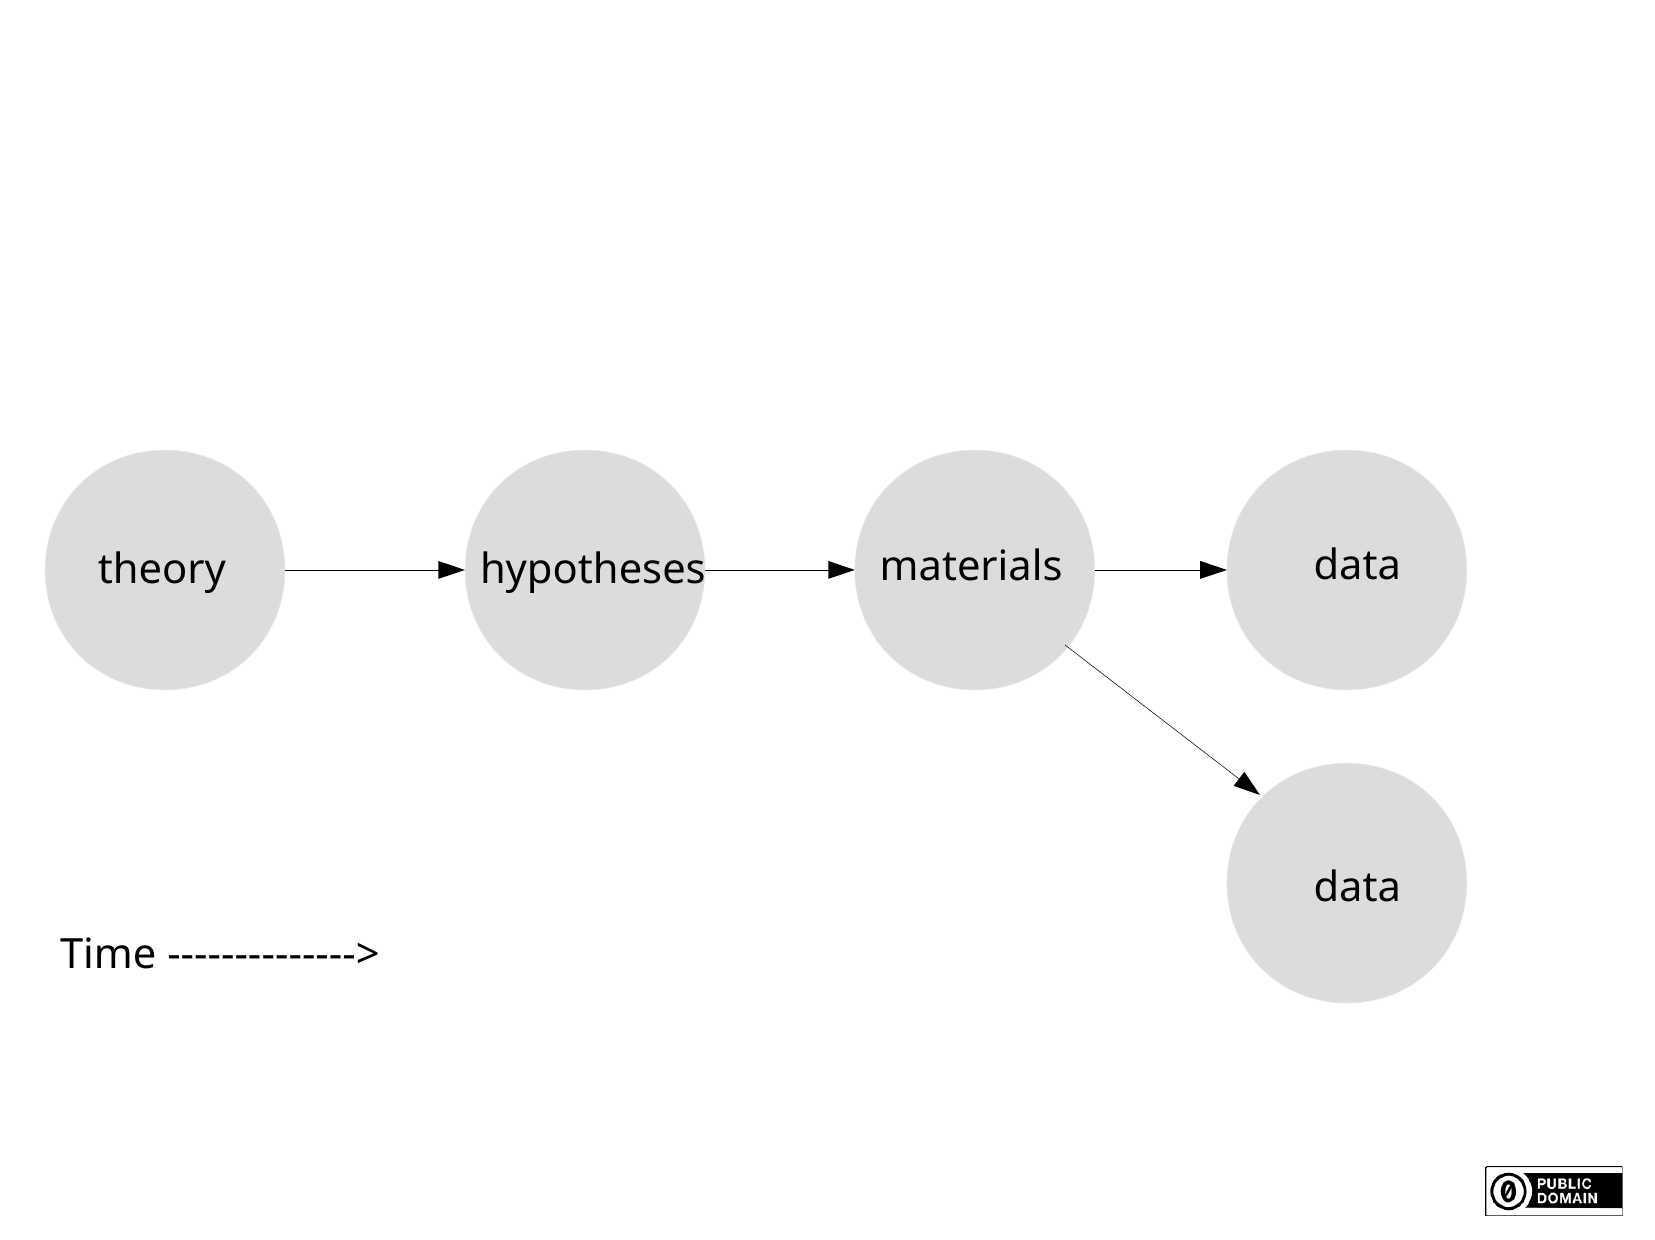

data
materials
theory
hypotheses
data
Time -------------->